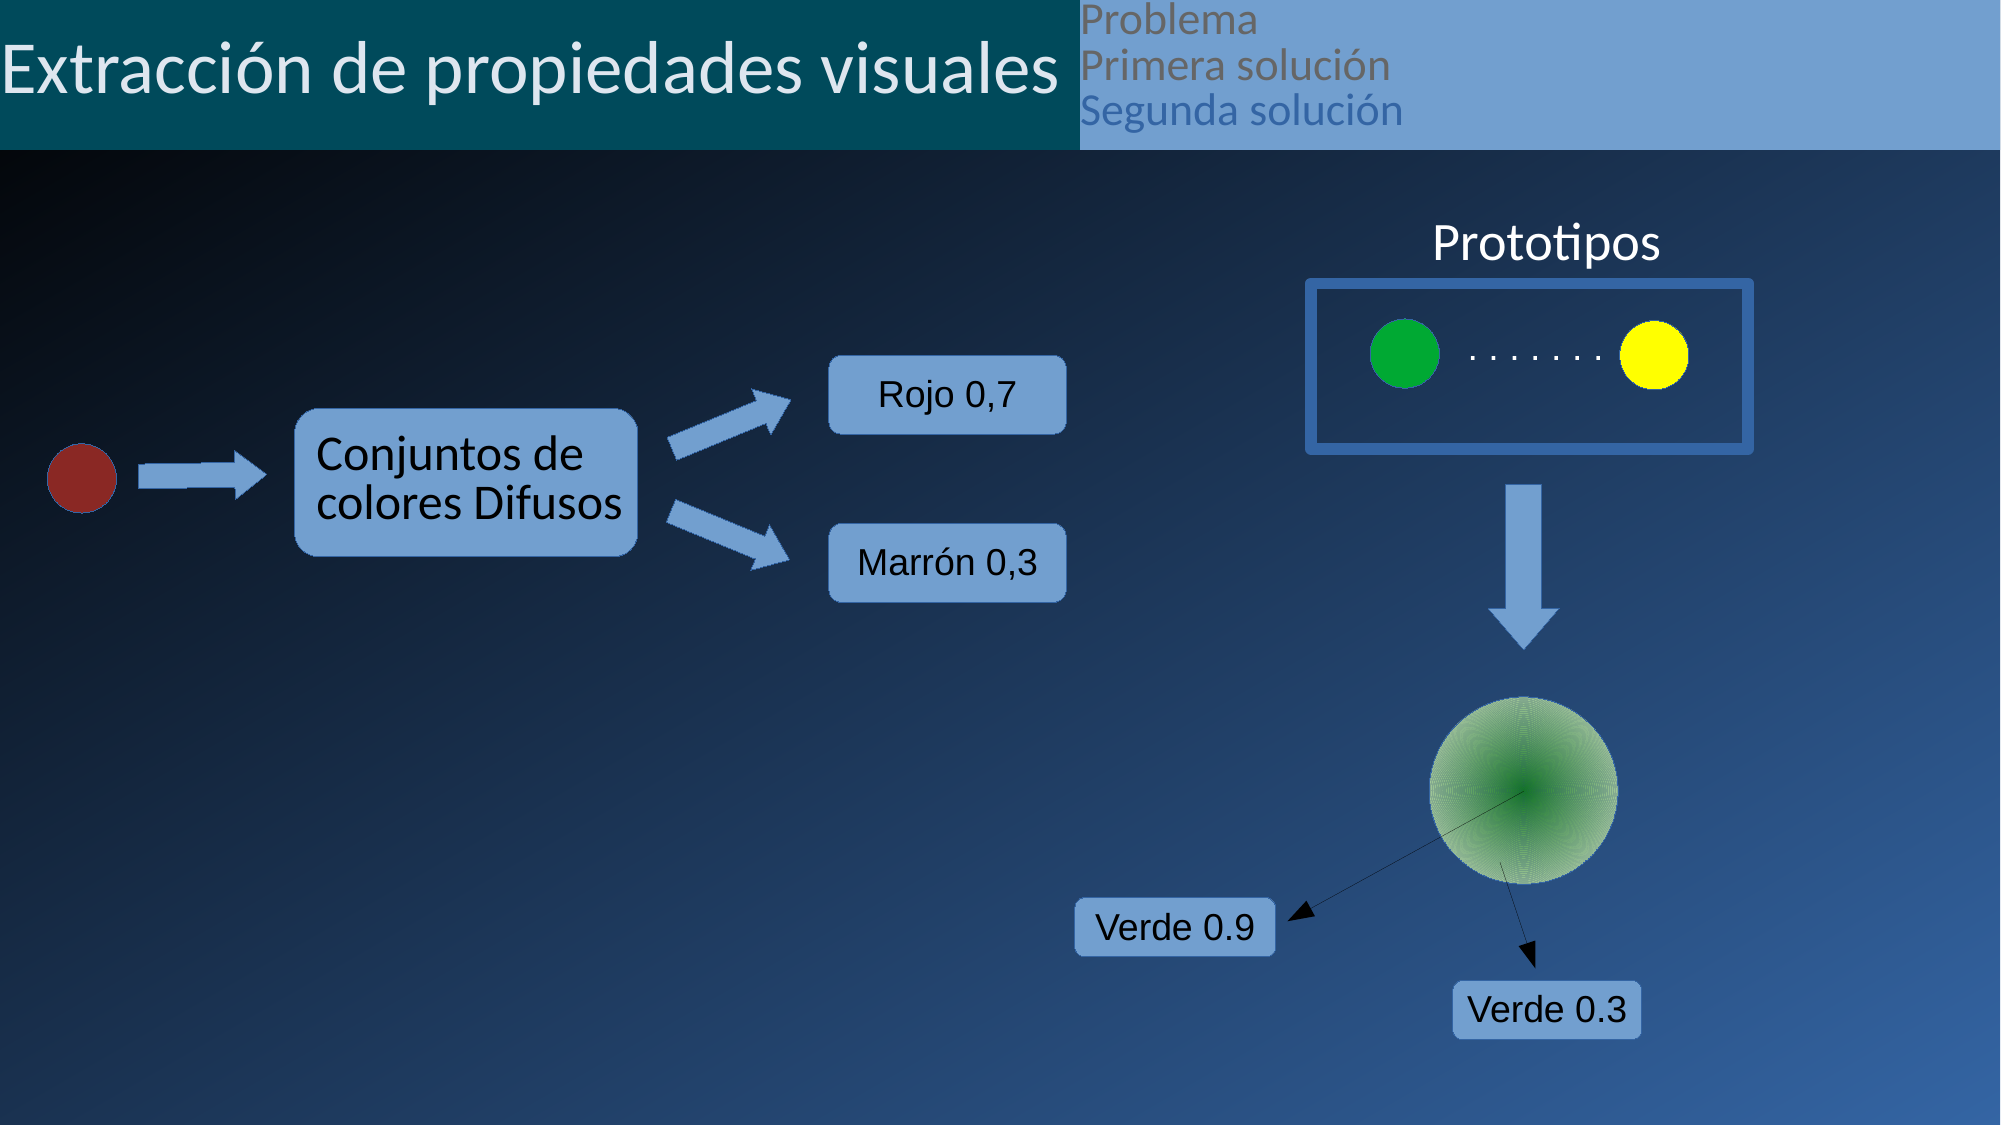

# Extracción de propiedades visuales
Problema
Primera solución
Segunda solución
Prototipos
. . . . . . .
Rojo 0,7
Conjuntos de
colores Difusos
Marrón 0,3
Verde 0.9
Verde 0.3